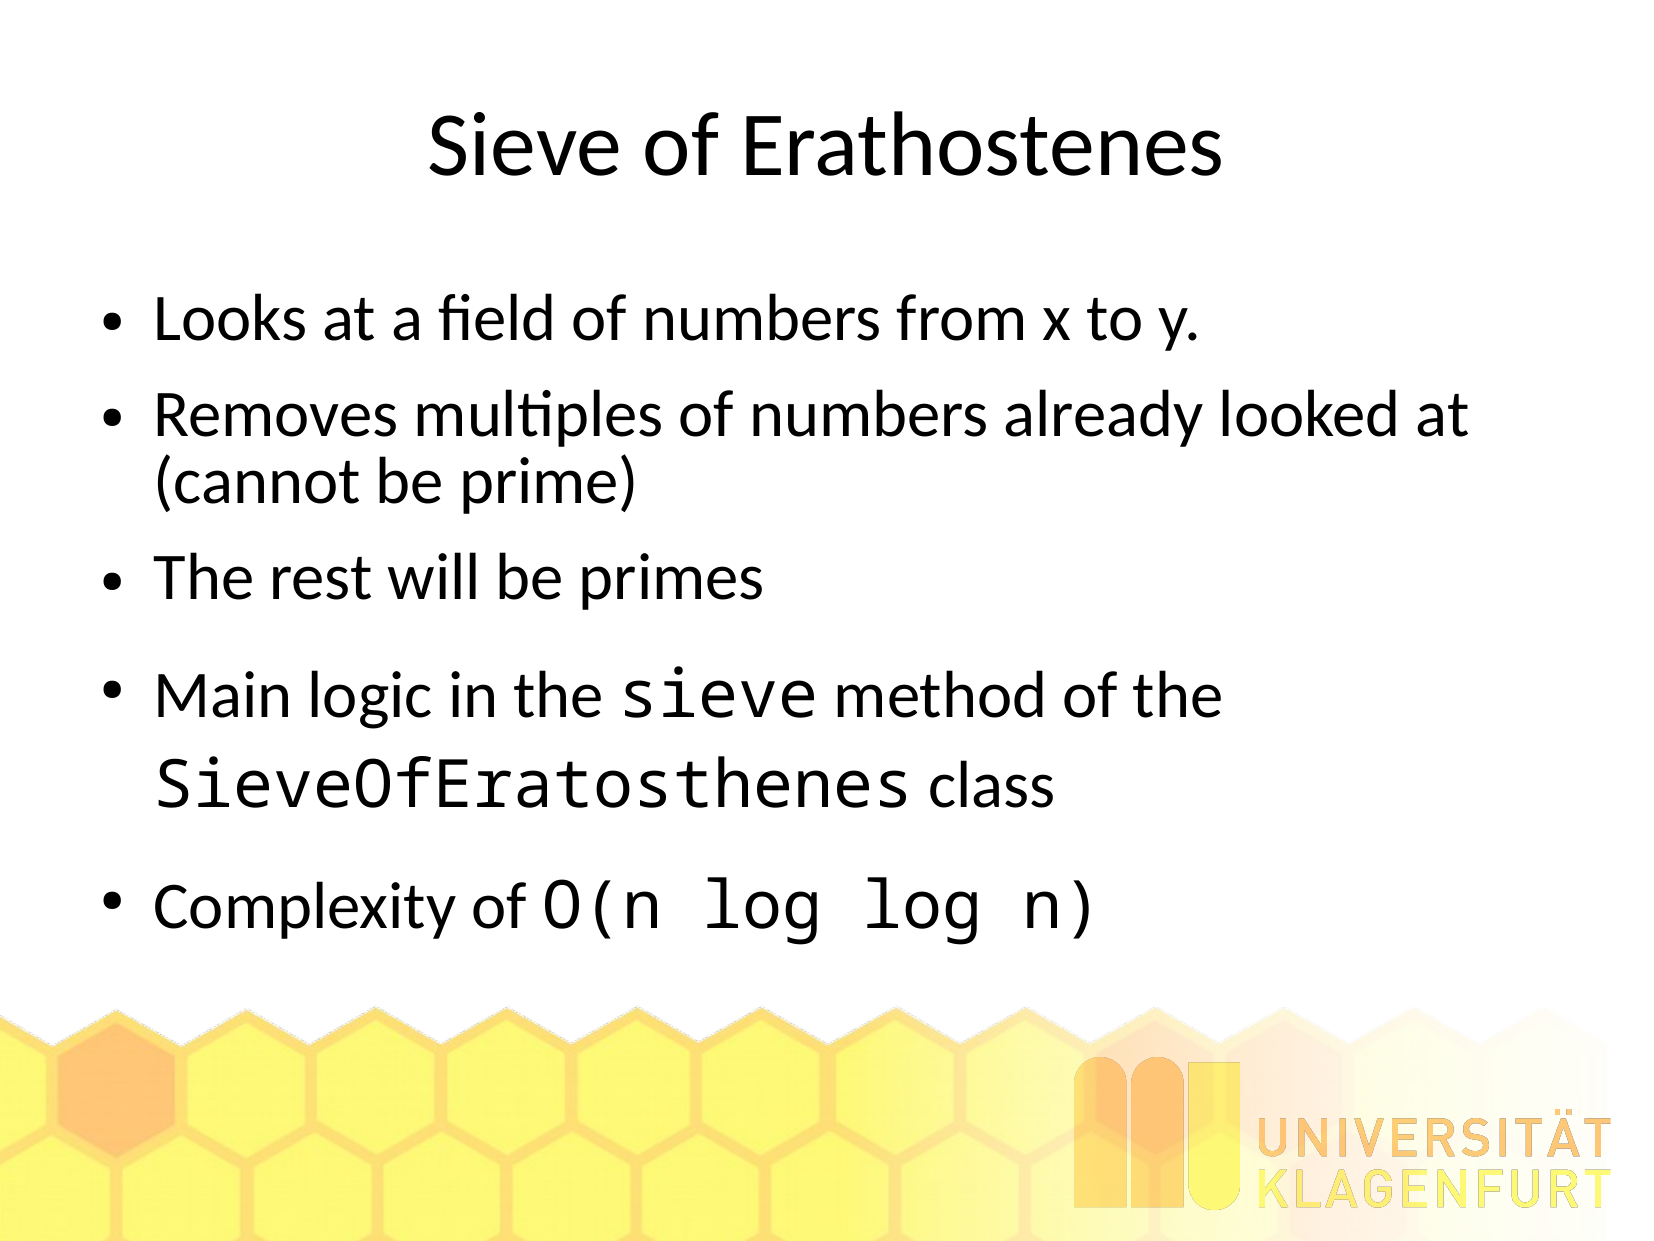

# Sieve of Erathostenes
Looks at a field of numbers from x to y.
Removes multiples of numbers already looked at (cannot be prime)
The rest will be primes
Main logic in the sieve method of the SieveOfEratosthenes class
Complexity of O(n log log n)